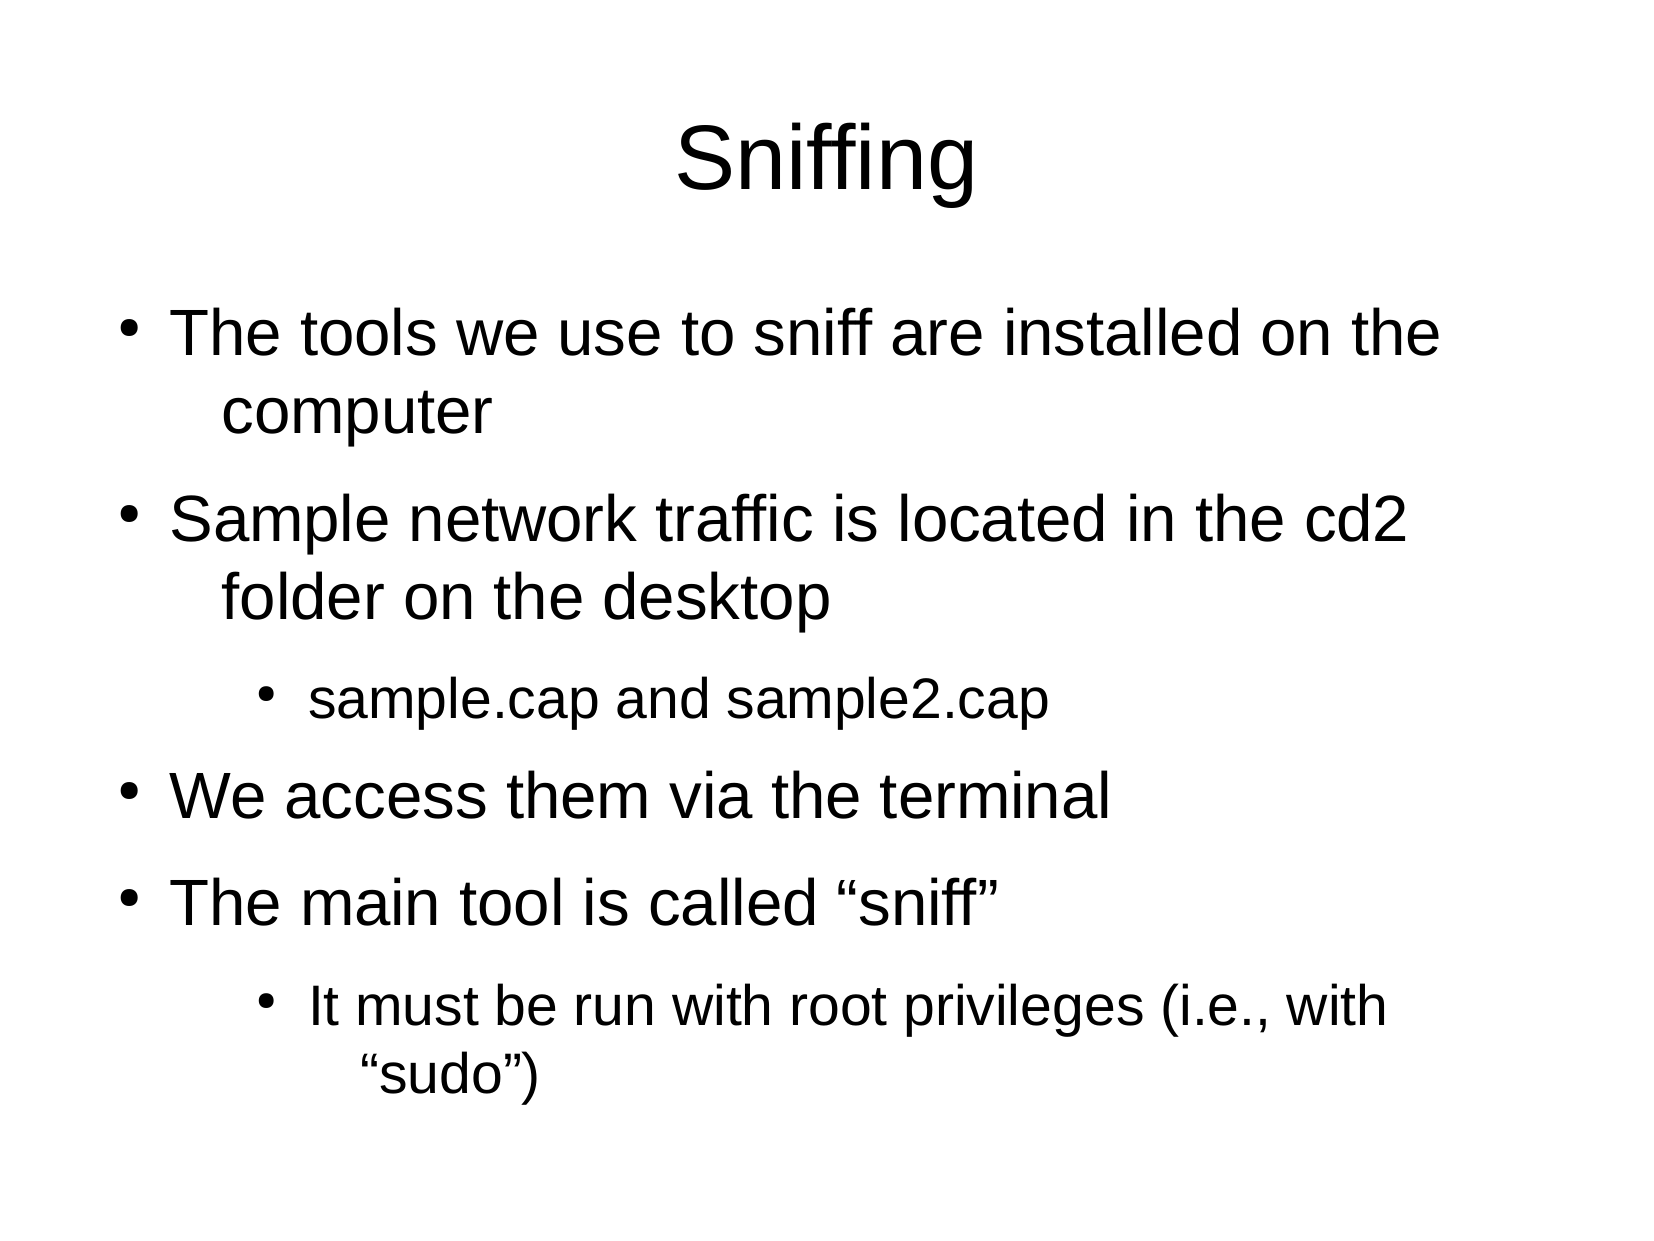

# Sniffing
The tools we use to sniff are installed on the computer
Sample network traffic is located in the cd2 folder on the desktop
sample.cap and sample2.cap
We access them via the terminal
The main tool is called “sniff”
It must be run with root privileges (i.e., with “sudo”)